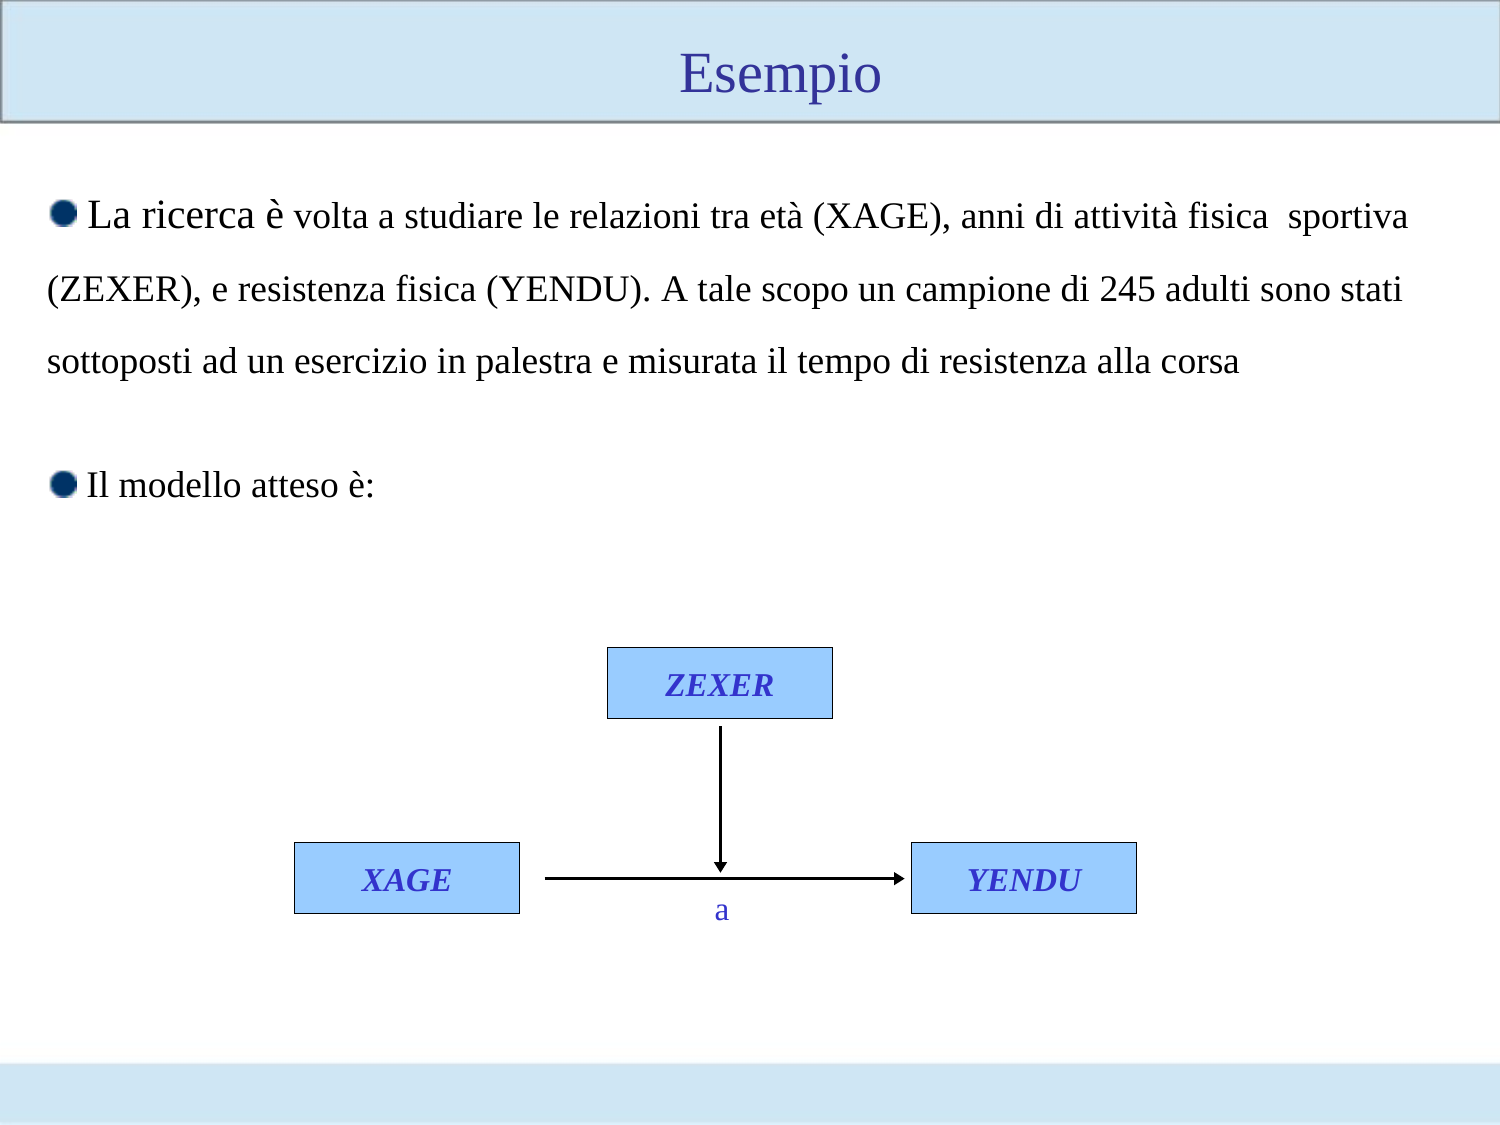

# Esempio
 La ricerca è volta a studiare le relazioni tra età (XAGE), anni di attività fisica sportiva (ZEXER), e resistenza fisica (YENDU). A tale scopo un campione di 245 adulti sono stati sottoposti ad un esercizio in palestra e misurata il tempo di resistenza alla corsa
 Il modello atteso è:
ZEXER
XAGE
YENDU
a